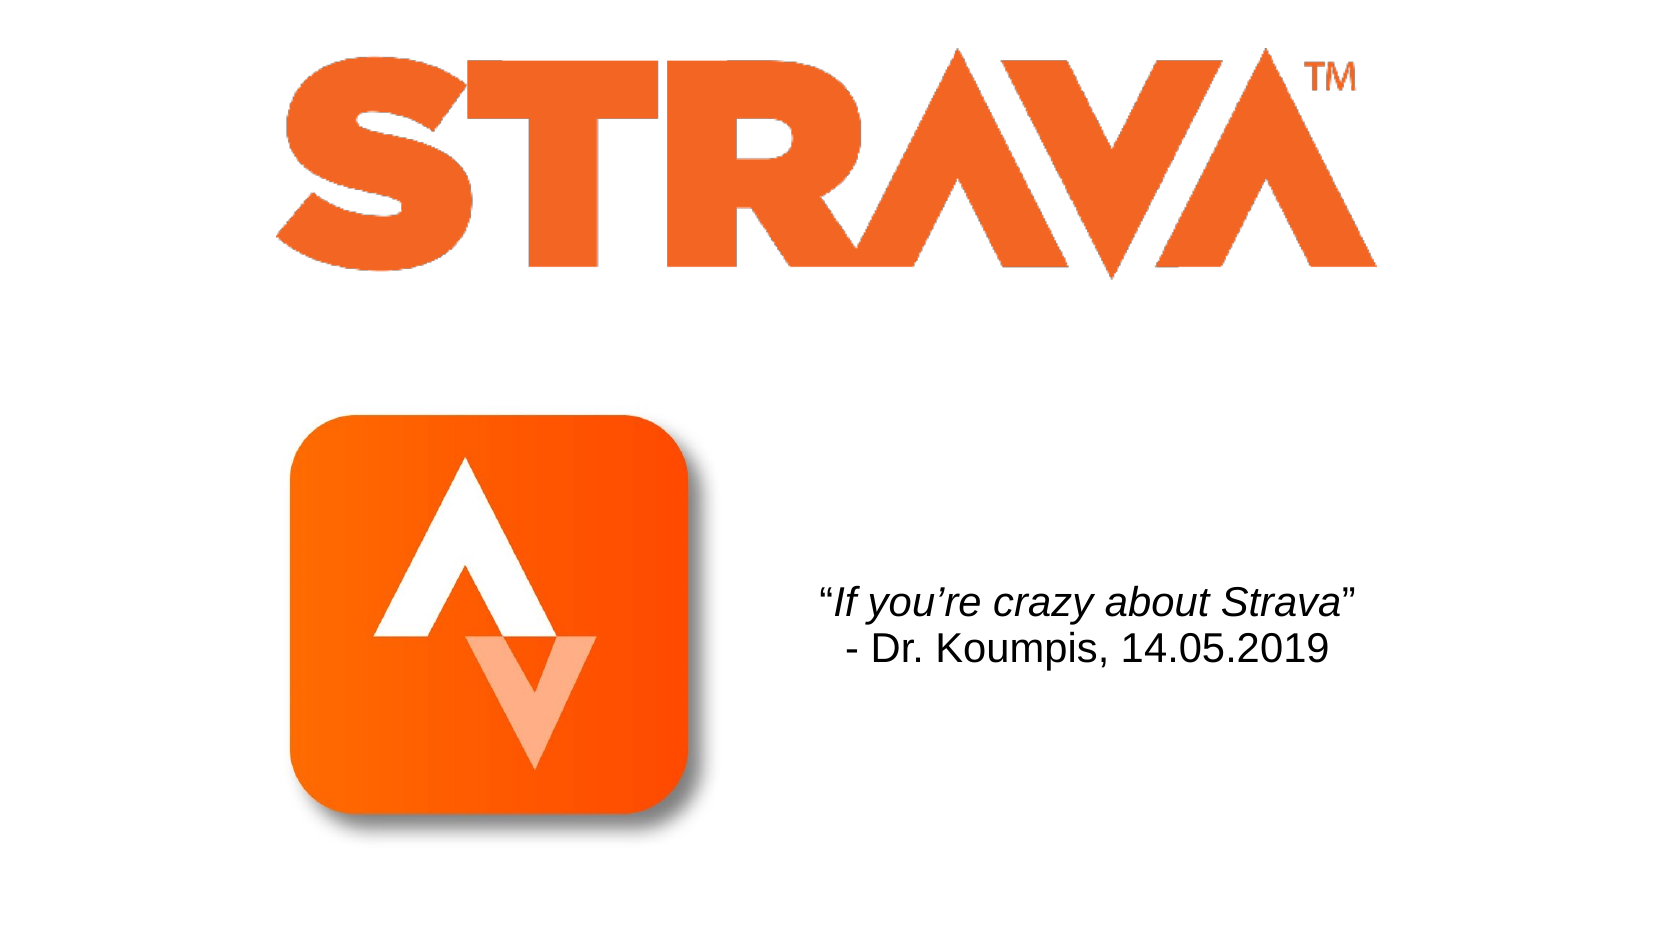

“If you’re crazy about Strava”
- Dr. Koumpis, 14.05.2019